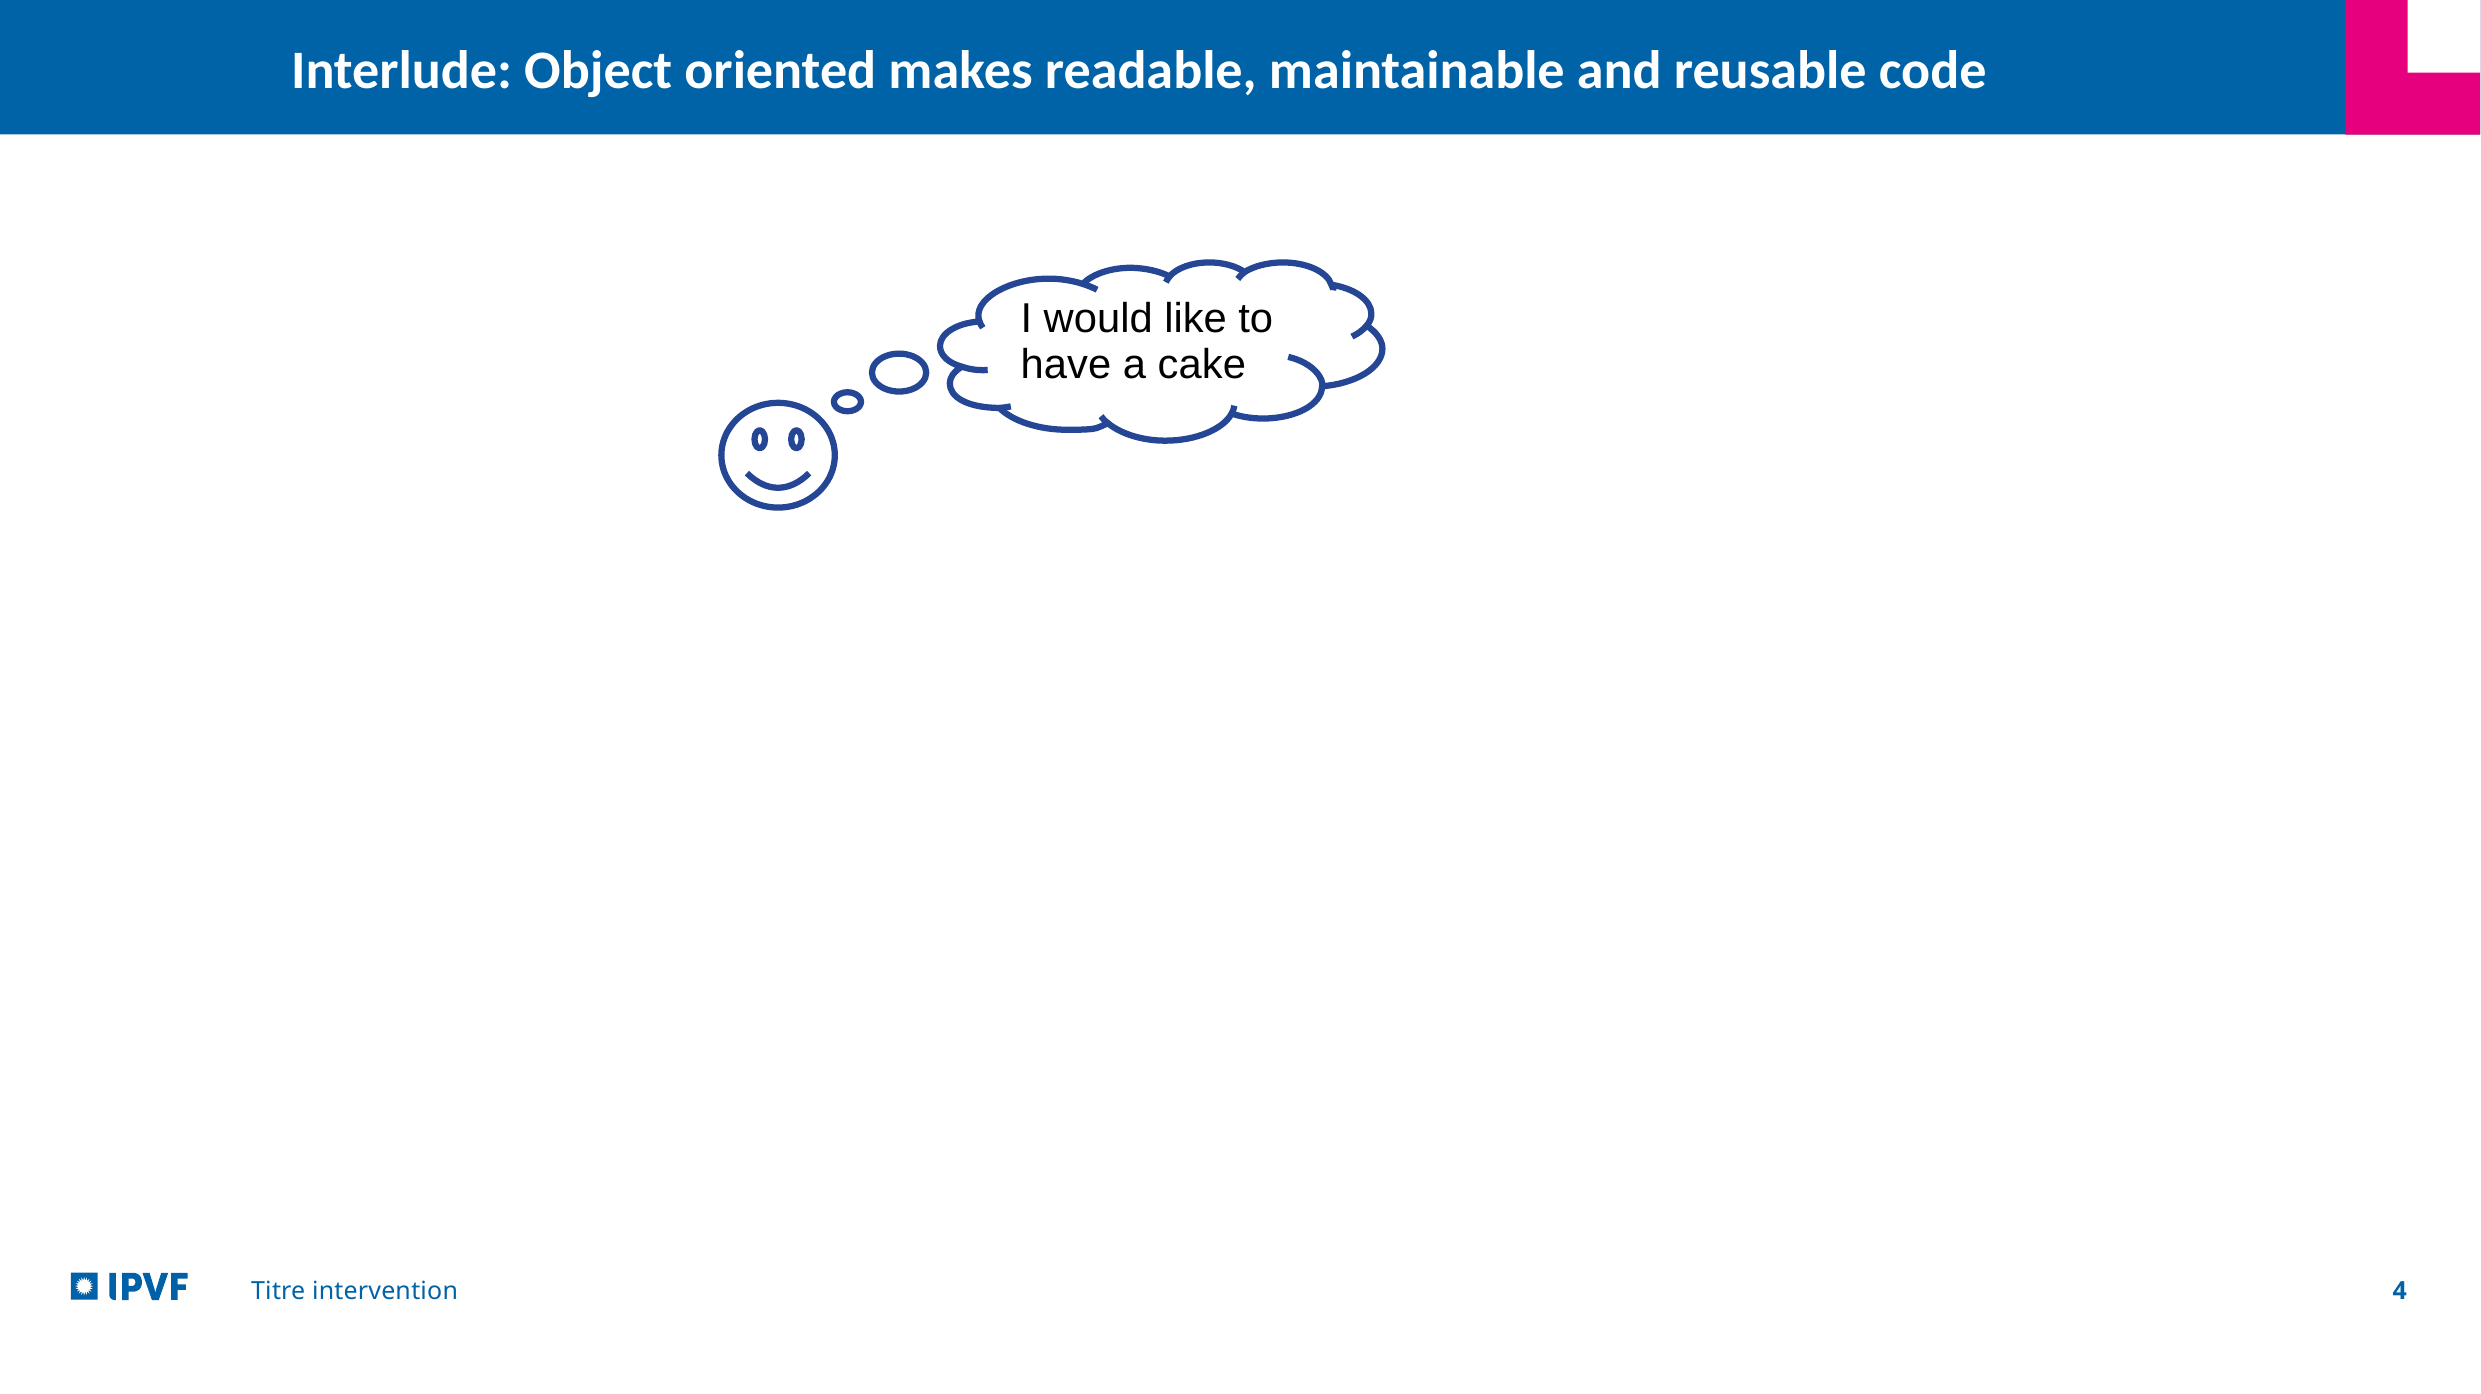

# Interlude: Object oriented makes readable, maintainable and reusable code
I would like to have a cake
4